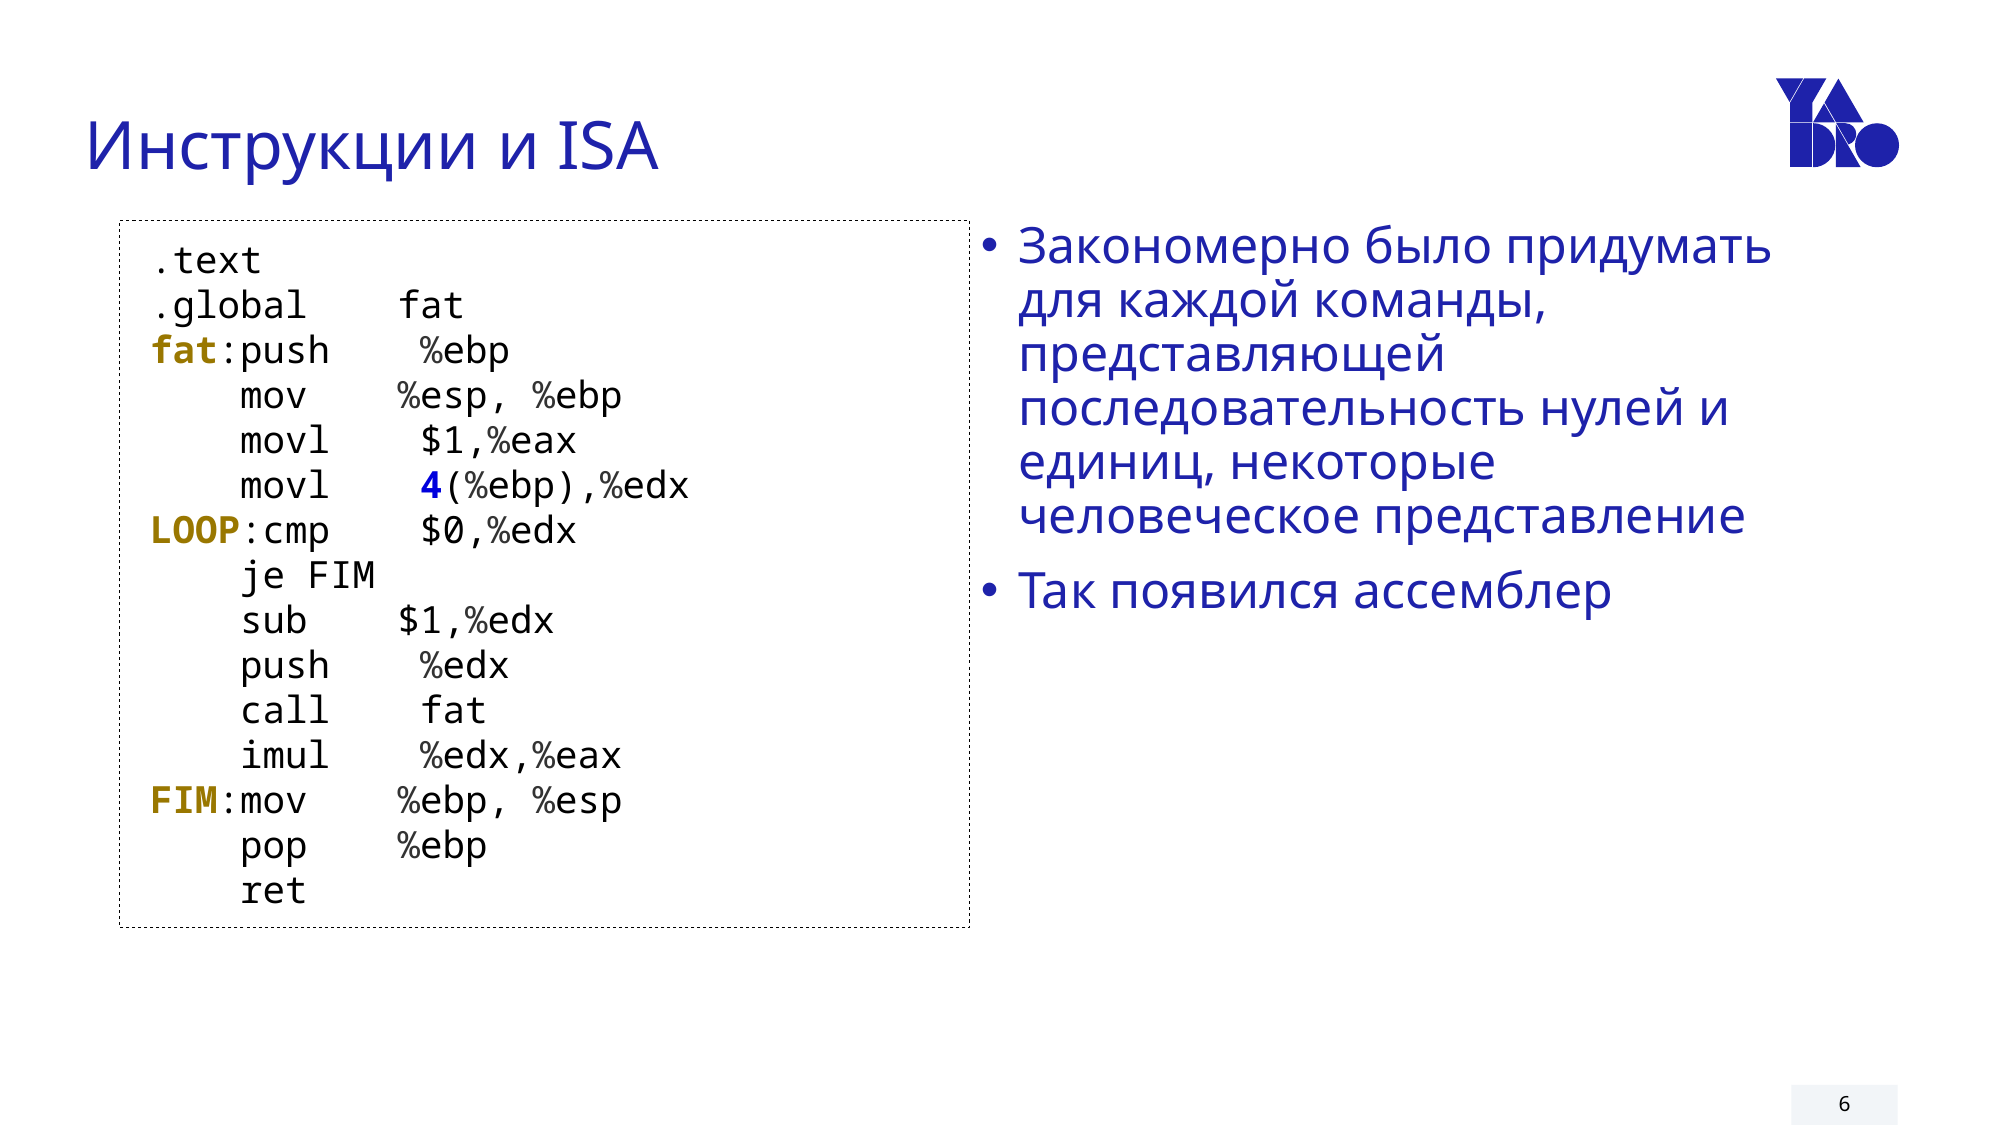

# Инструкции и ISA
.text
.global fat
fat:push %ebp
 mov %esp, %ebp
 movl $1,%eax
 movl 4(%ebp),%edx
LOOP:cmp $0,%edx
 je FIM
 sub $1,%edx
 push %edx
 call fat
 imul %edx,%eax
FIM:mov %ebp, %esp
 pop %ebp
 ret
Закономерно было придумать для каждой команды, представляющей последовательность нулей и единиц, некоторые человеческое представление
Так появился ассемблер